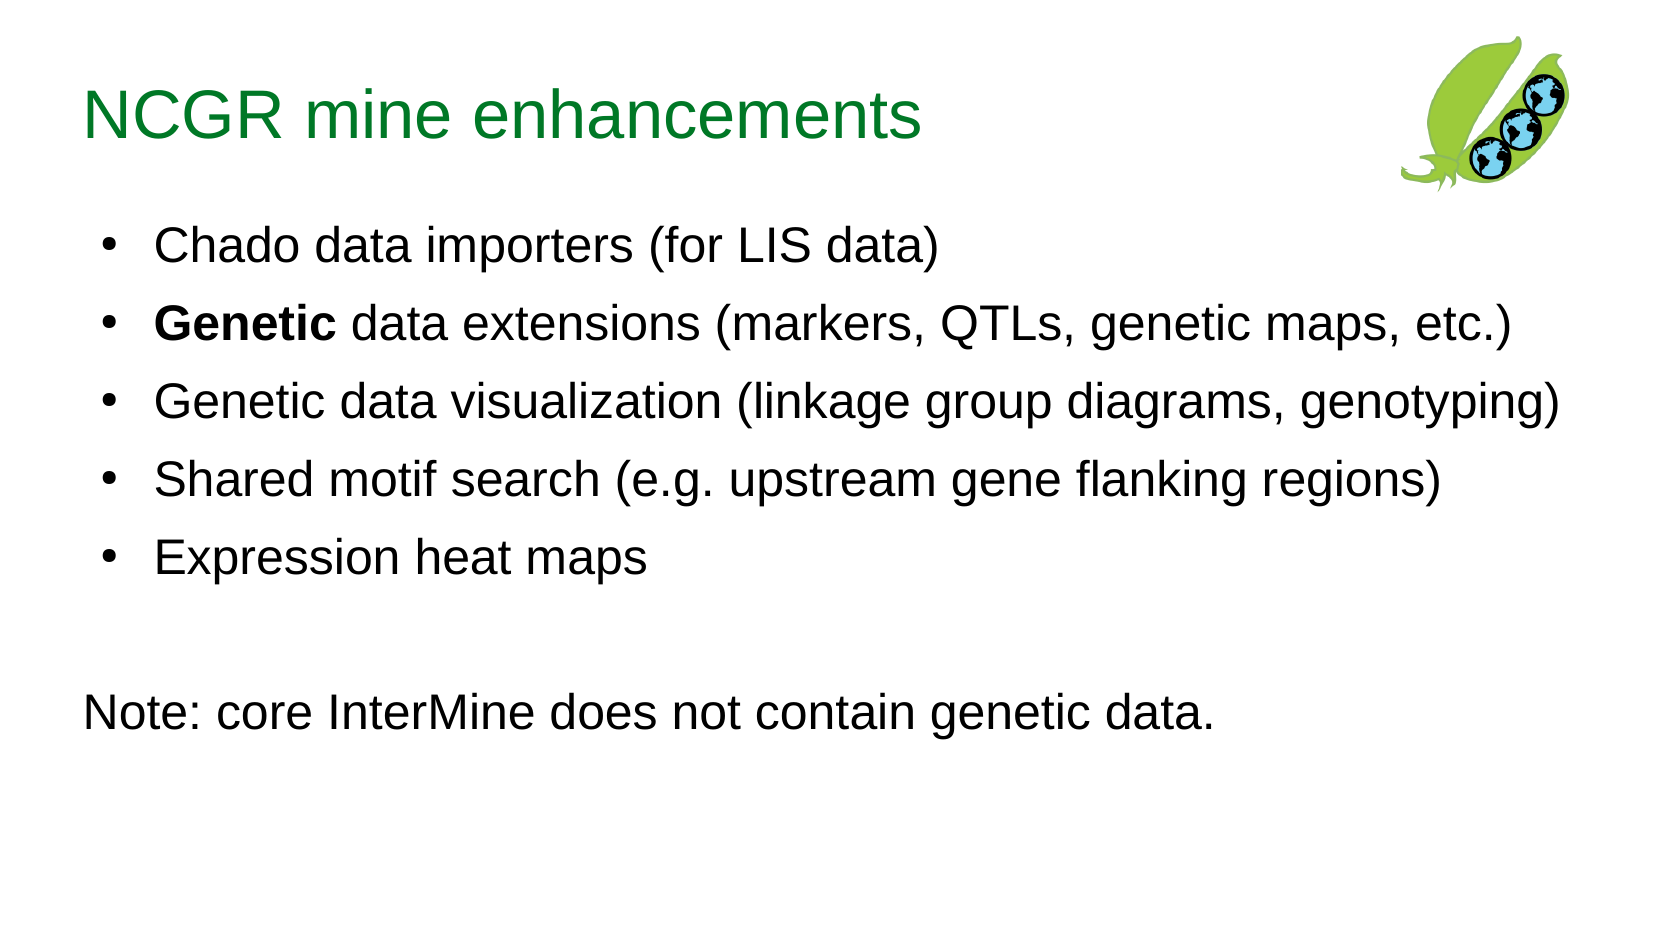

# NCGR mine enhancements
Chado data importers (for LIS data)
Genetic data extensions (markers, QTLs, genetic maps, etc.)
Genetic data visualization (linkage group diagrams, genotyping)
Shared motif search (e.g. upstream gene flanking regions)
Expression heat maps
Note: core InterMine does not contain genetic data.